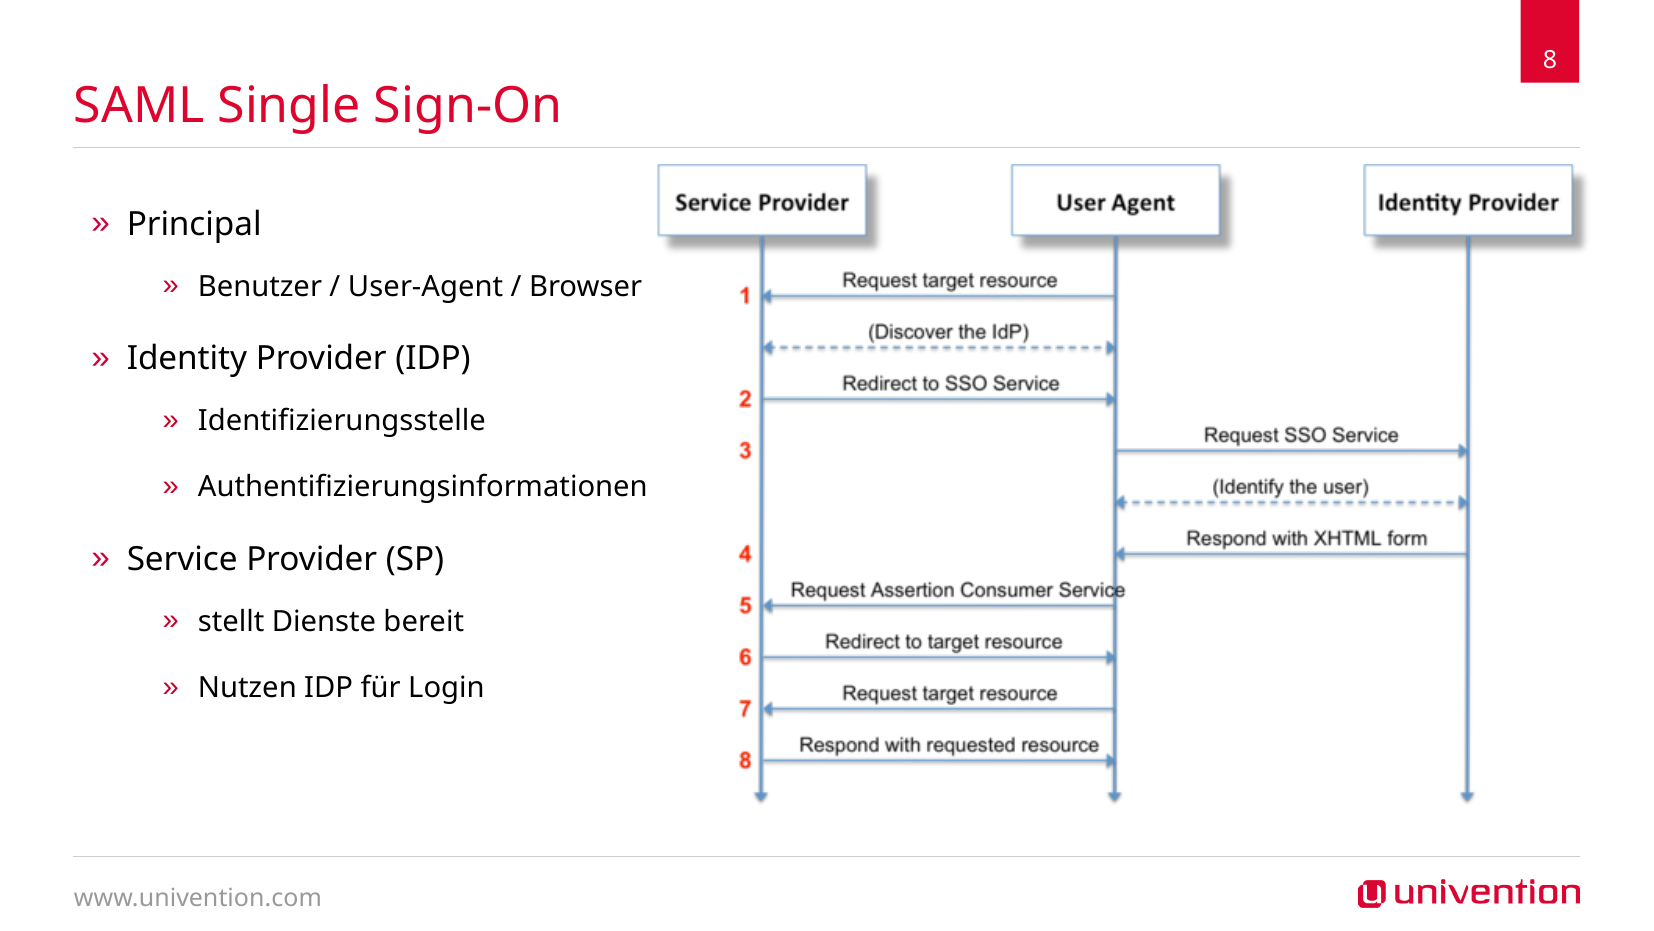

# SAML Single Sign-On
Principal
Benutzer / User-Agent / Browser
Identity Provider (IDP)
Identifizierungsstelle
Authentifizierungsinformationen
Service Provider (SP)
stellt Dienste bereit
Nutzen IDP für Login